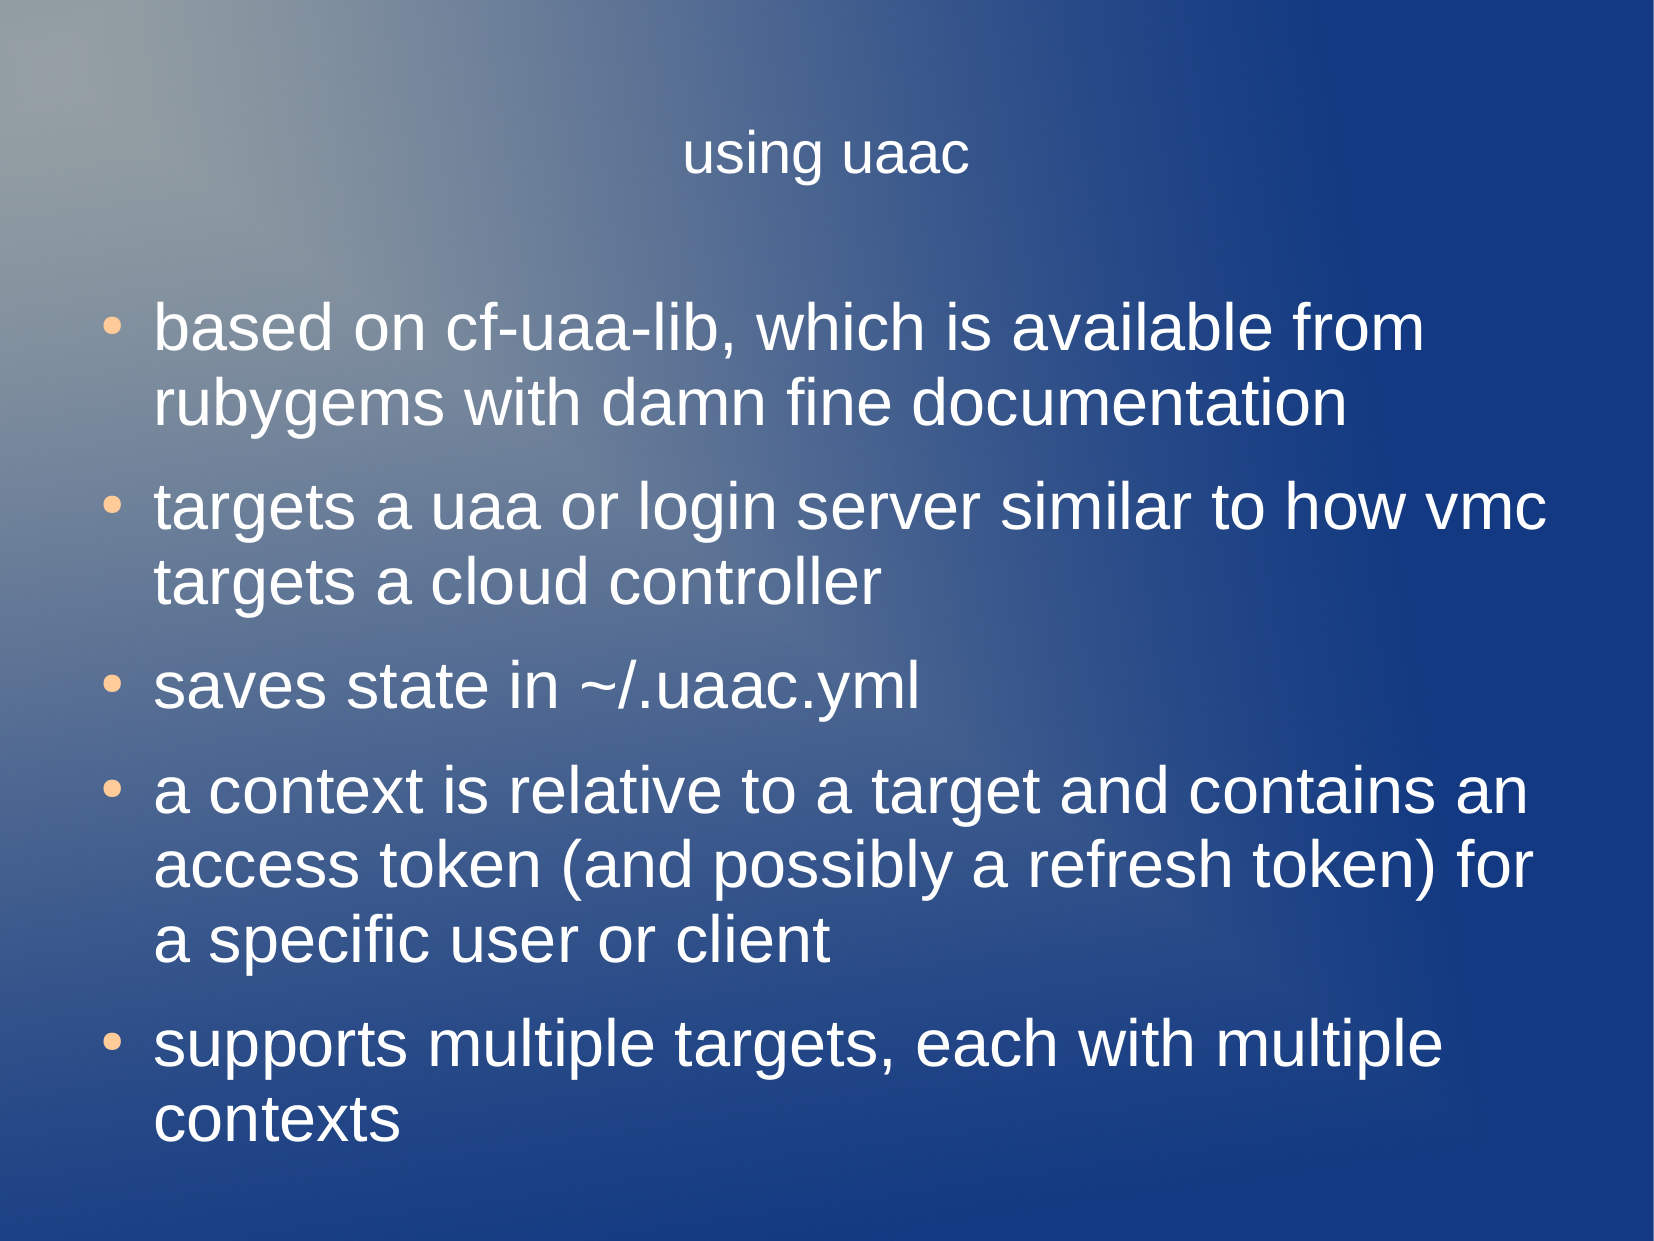

# using uaac
based on cf-uaa-lib, which is available from rubygems with damn fine documentation
targets a uaa or login server similar to how vmc targets a cloud controller
saves state in ~/.uaac.yml
a context is relative to a target and contains an access token (and possibly a refresh token) for a specific user or client
supports multiple targets, each with multiple contexts